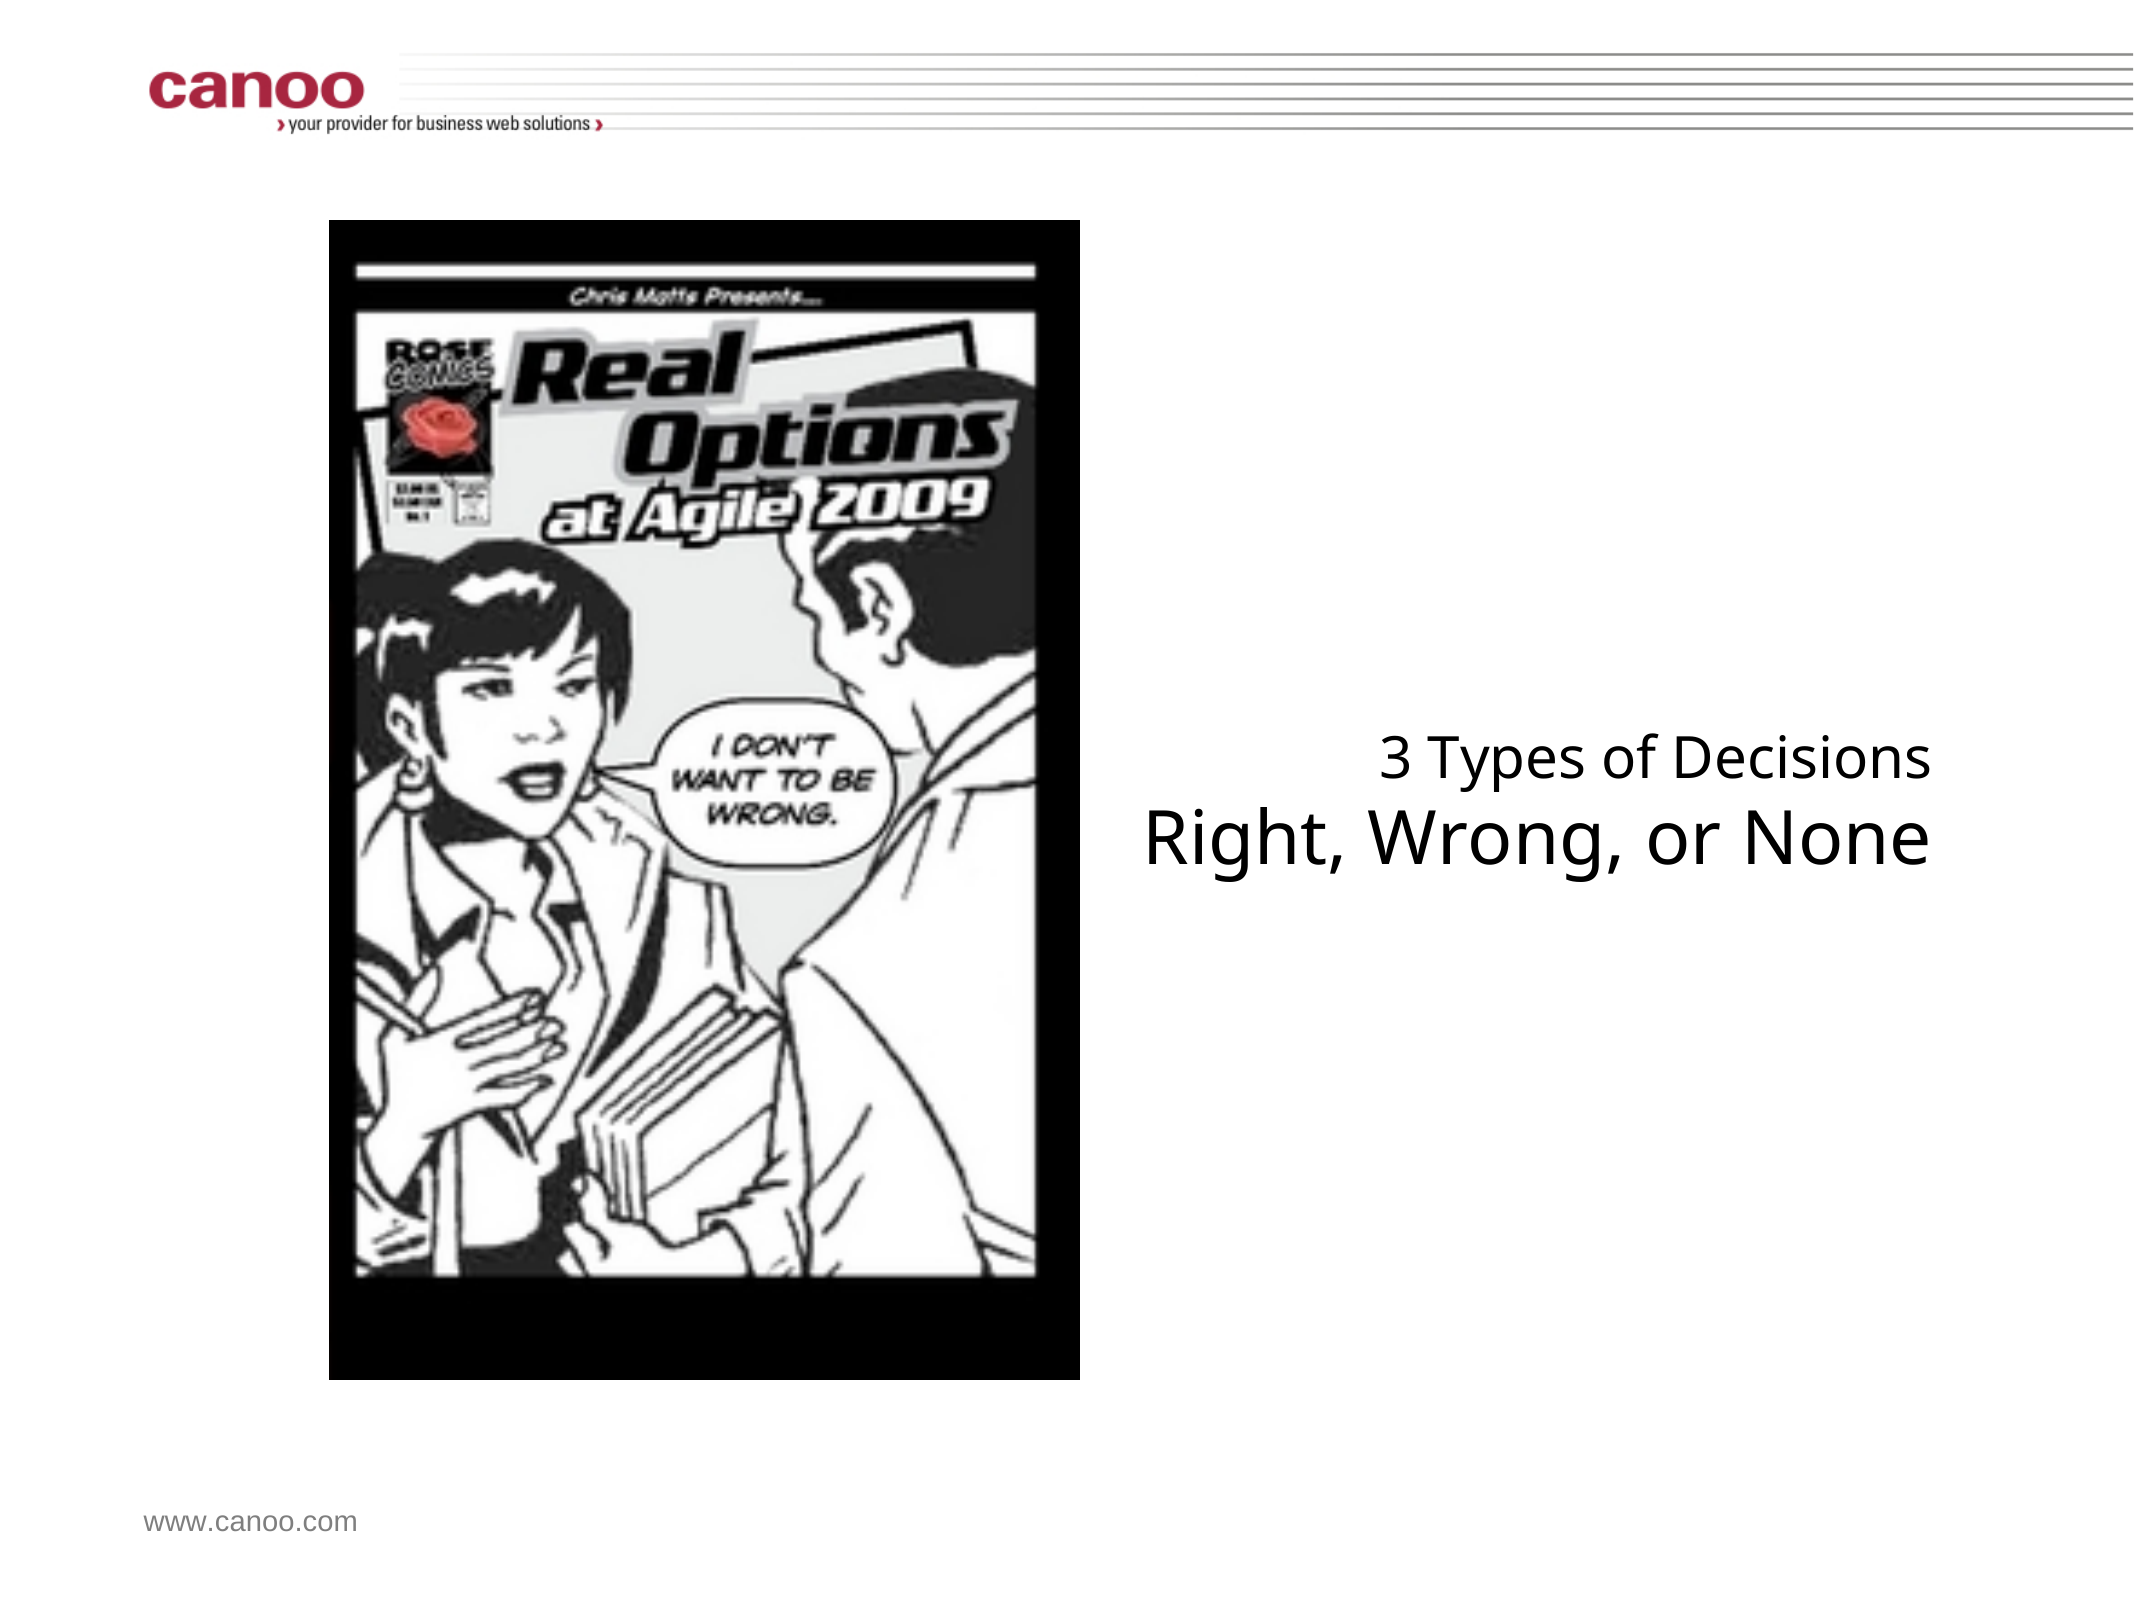

3 Types of Decisions
Right, Wrong, or None